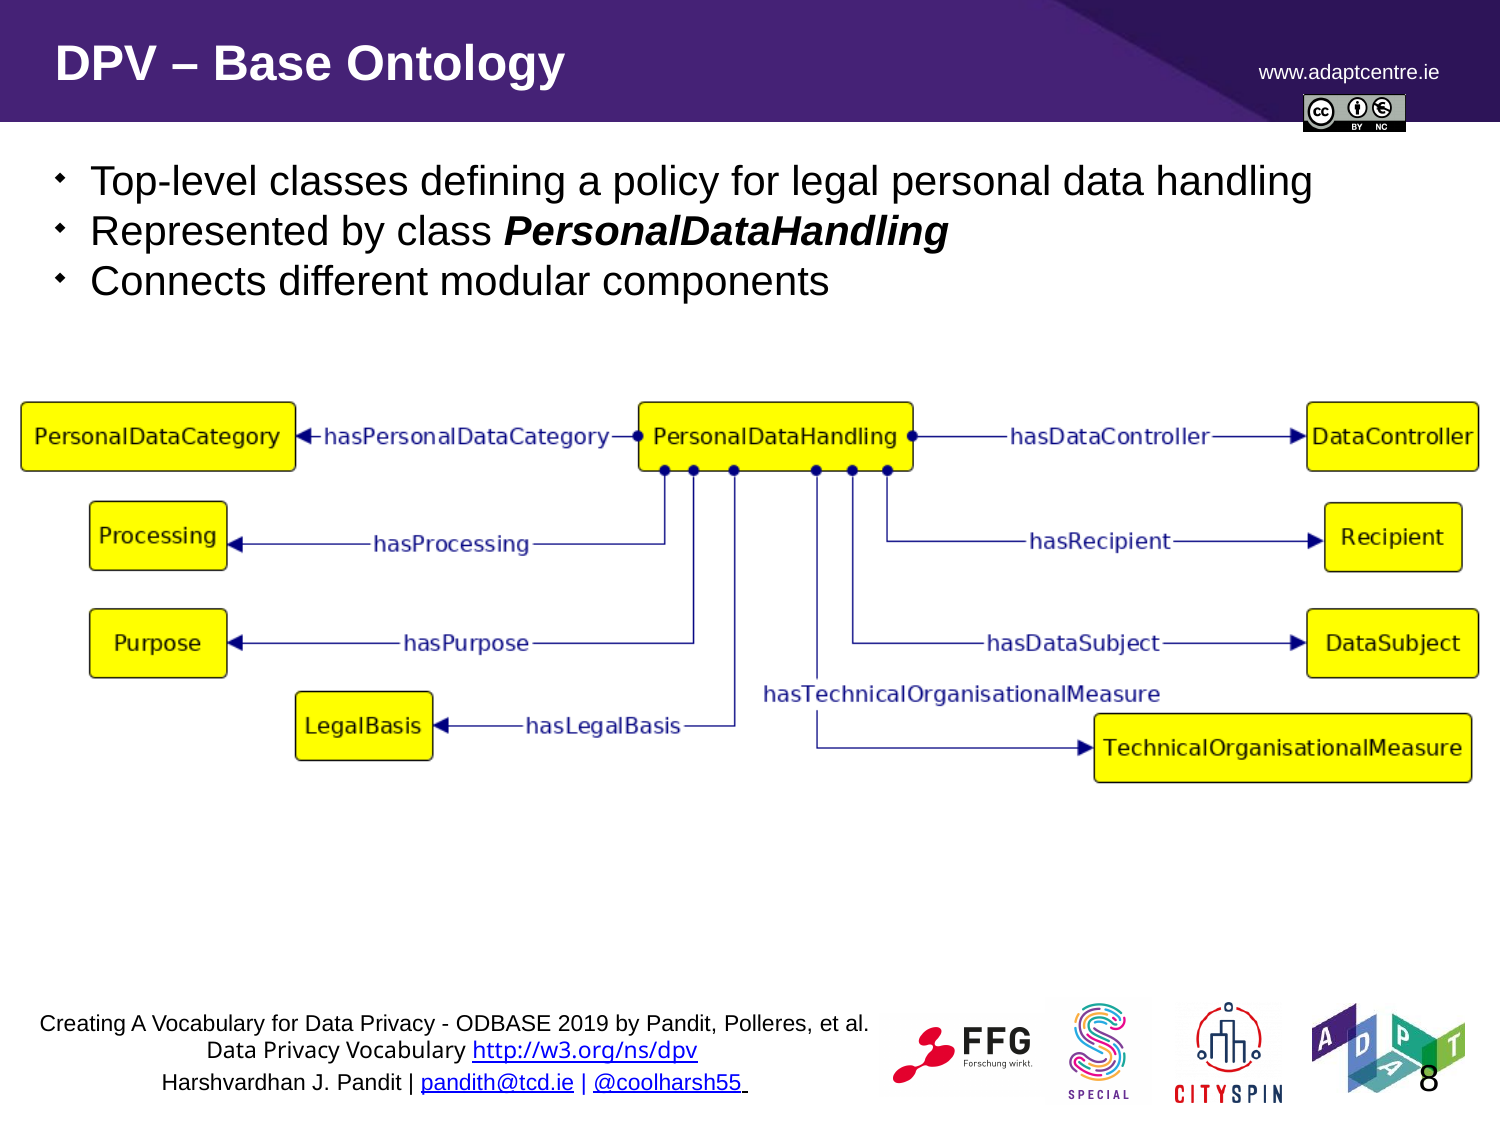

DPV – Base Ontology
Top-level classes defining a policy for legal personal data handling
Represented by class PersonalDataHandling
Connects different modular components